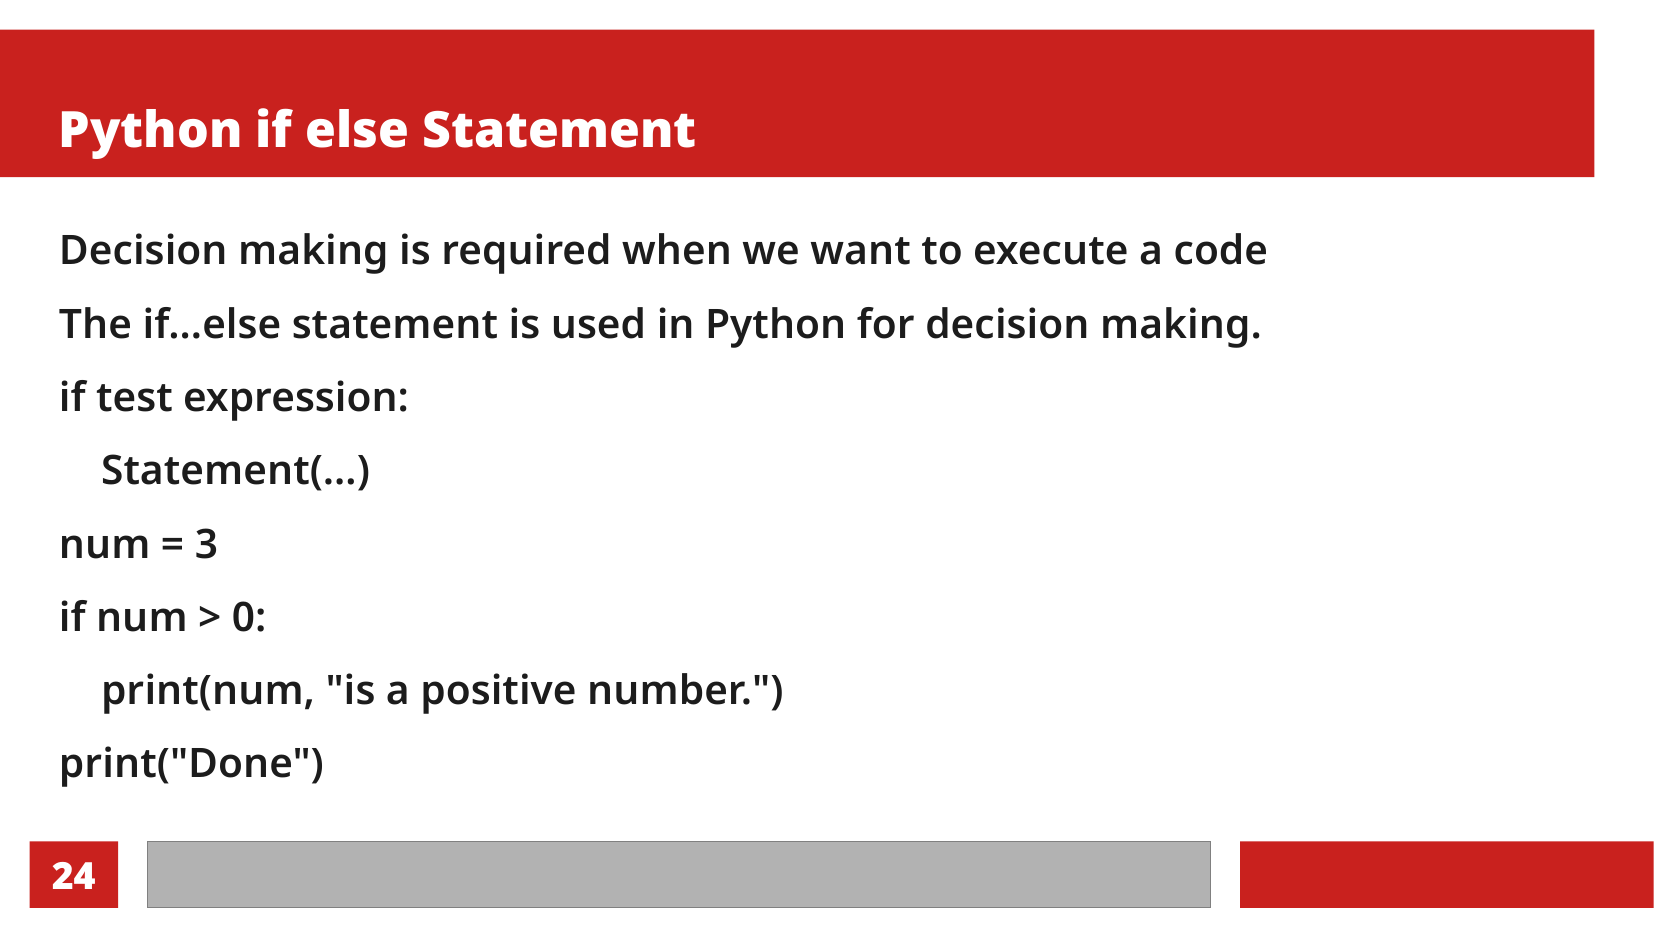

# Python if else Statement
Decision making is required when we want to execute a code
The if…else statement is used in Python for decision making.
if test expression:
 Statement(…)
num = 3
if num > 0:
 print(num, "is a positive number.")
print("Done")
24